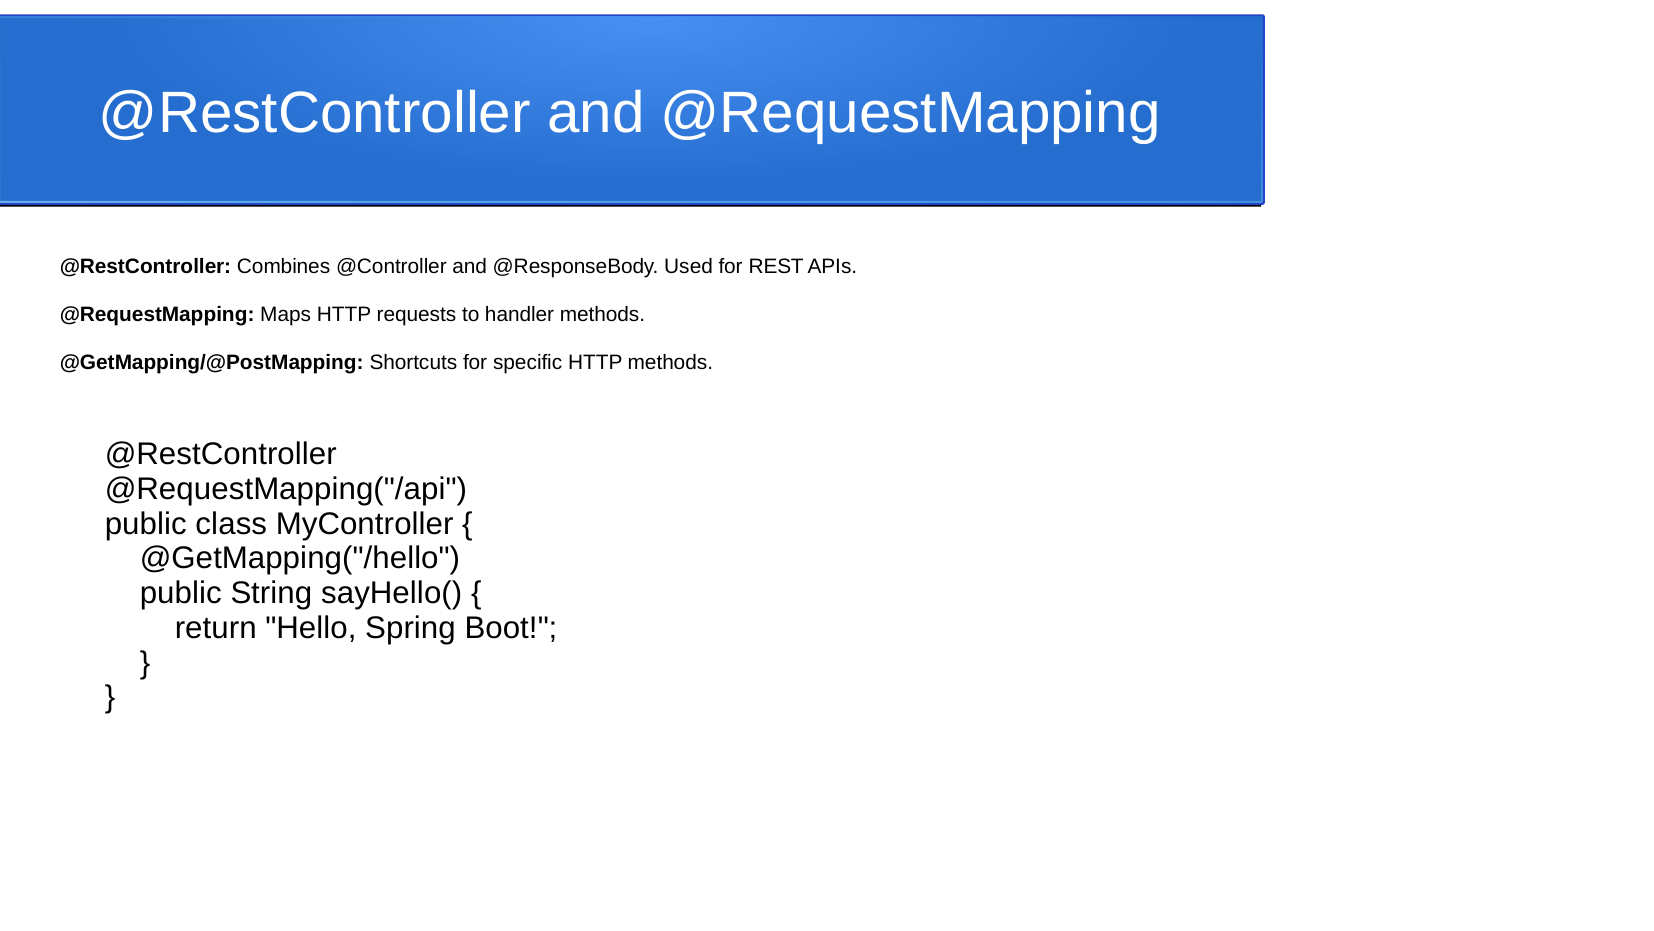

# @RestController and @RequestMapping
@RestController: Combines @Controller and @ResponseBody. Used for REST APIs.
@RequestMapping: Maps HTTP requests to handler methods.
@GetMapping/@PostMapping: Shortcuts for specific HTTP methods.
@RestController
@RequestMapping("/api")
public class MyController {
 @GetMapping("/hello")
 public String sayHello() {
 return "Hello, Spring Boot!";
 }
}